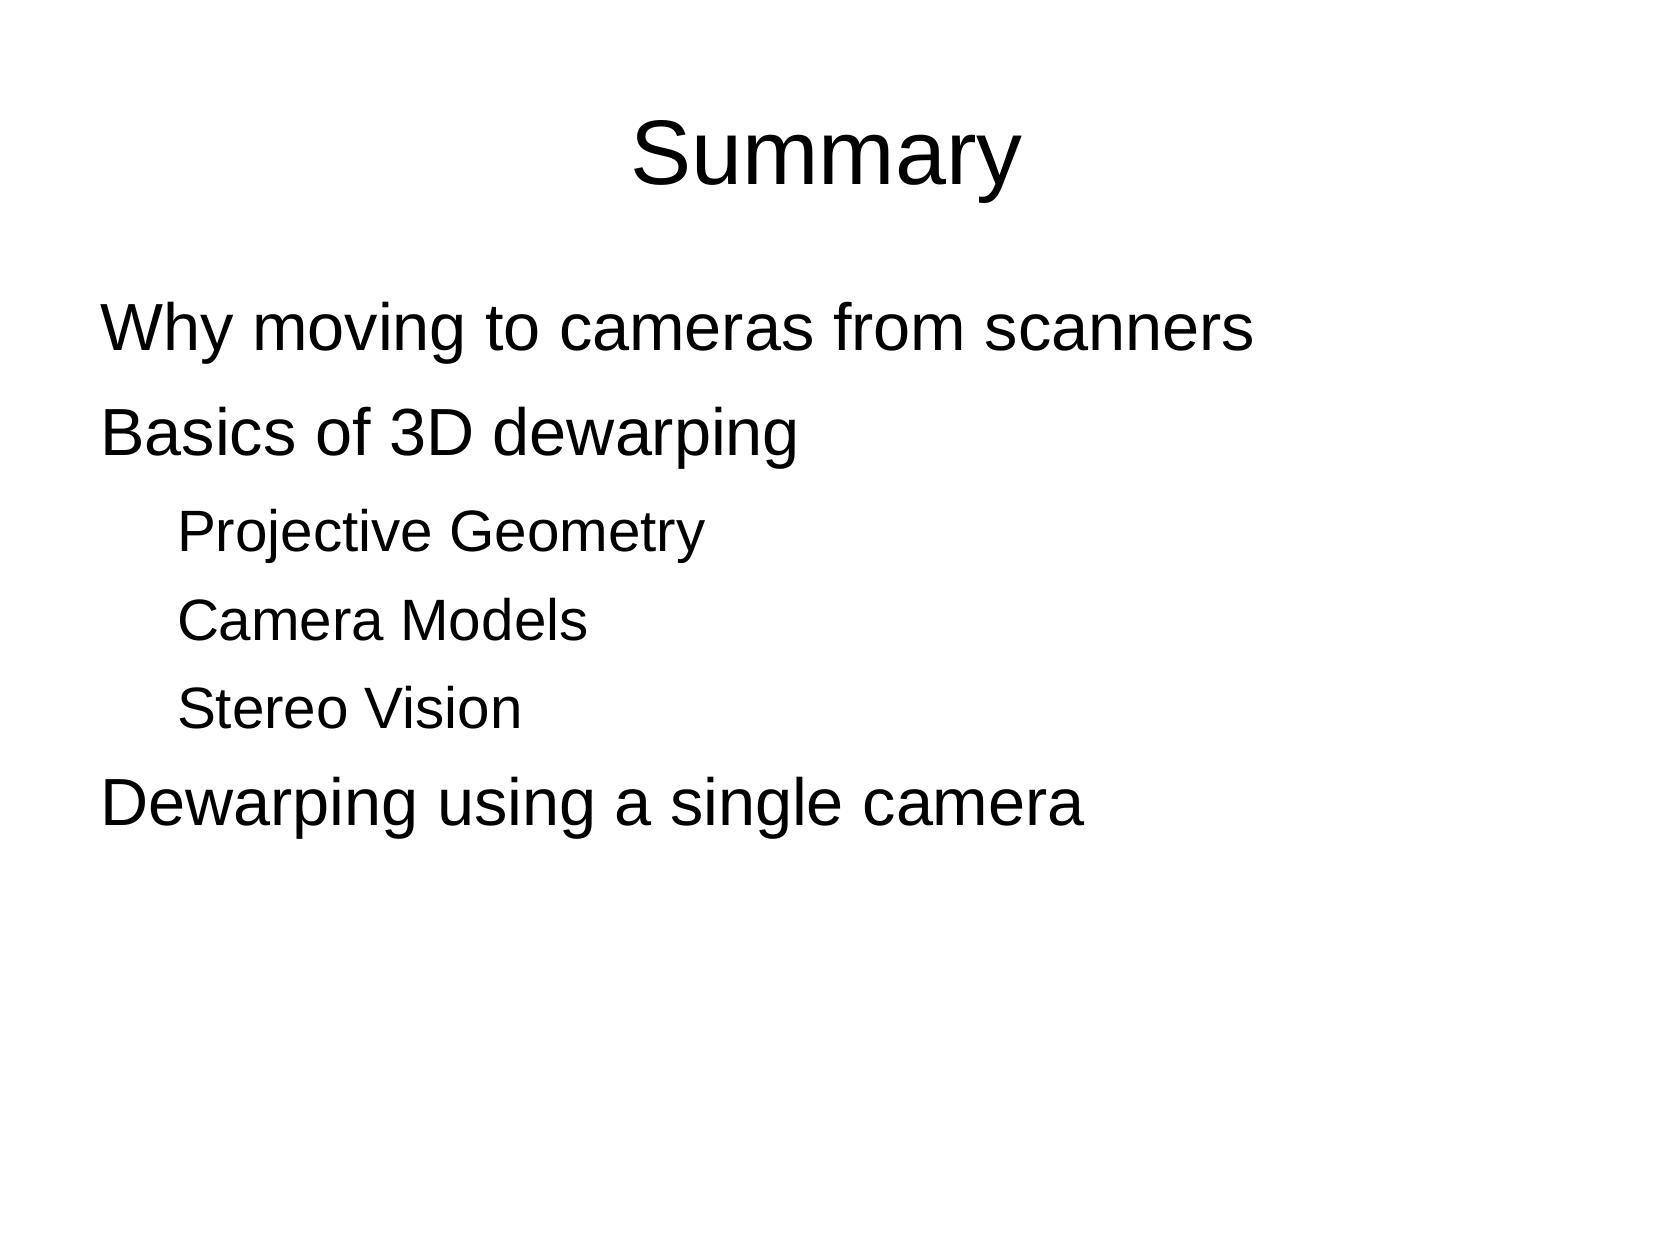

# Summary
Why moving to cameras from scanners
Basics of 3D dewarping
Projective Geometry
Camera Models
Stereo Vision
Dewarping using a single camera